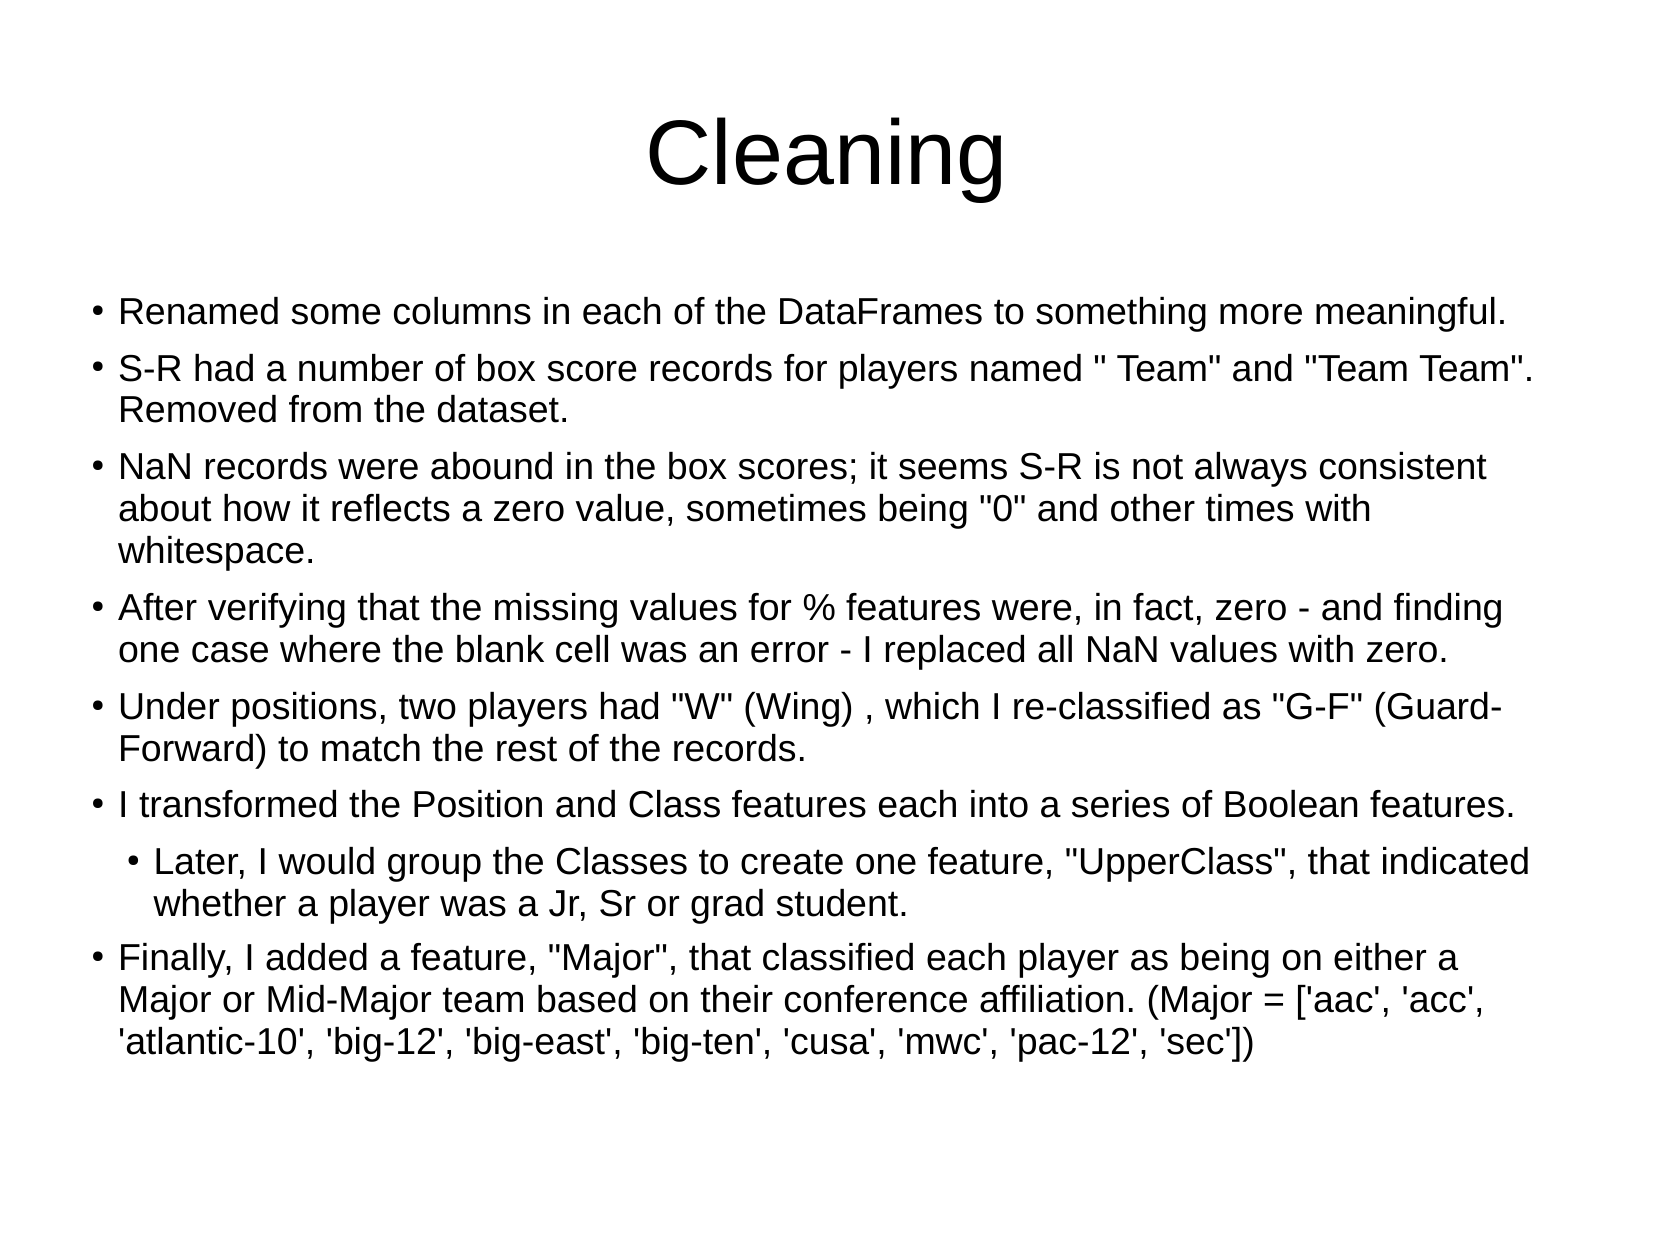

# Cleaning
Renamed some columns in each of the DataFrames to something more meaningful.
S-R had a number of box score records for players named " Team" and "Team Team". Removed from the dataset.
NaN records were abound in the box scores; it seems S-R is not always consistent about how it reflects a zero value, sometimes being "0" and other times with whitespace.
After verifying that the missing values for % features were, in fact, zero - and finding one case where the blank cell was an error - I replaced all NaN values with zero.
Under positions, two players had "W" (Wing) , which I re-classified as "G-F" (Guard-Forward) to match the rest of the records.
I transformed the Position and Class features each into a series of Boolean features.
Later, I would group the Classes to create one feature, "UpperClass", that indicated whether a player was a Jr, Sr or grad student.
Finally, I added a feature, "Major", that classified each player as being on either a Major or Mid-Major team based on their conference affiliation. (Major = ['aac', 'acc', 'atlantic-10', 'big-12', 'big-east', 'big-ten', 'cusa', 'mwc', 'pac-12', 'sec'])